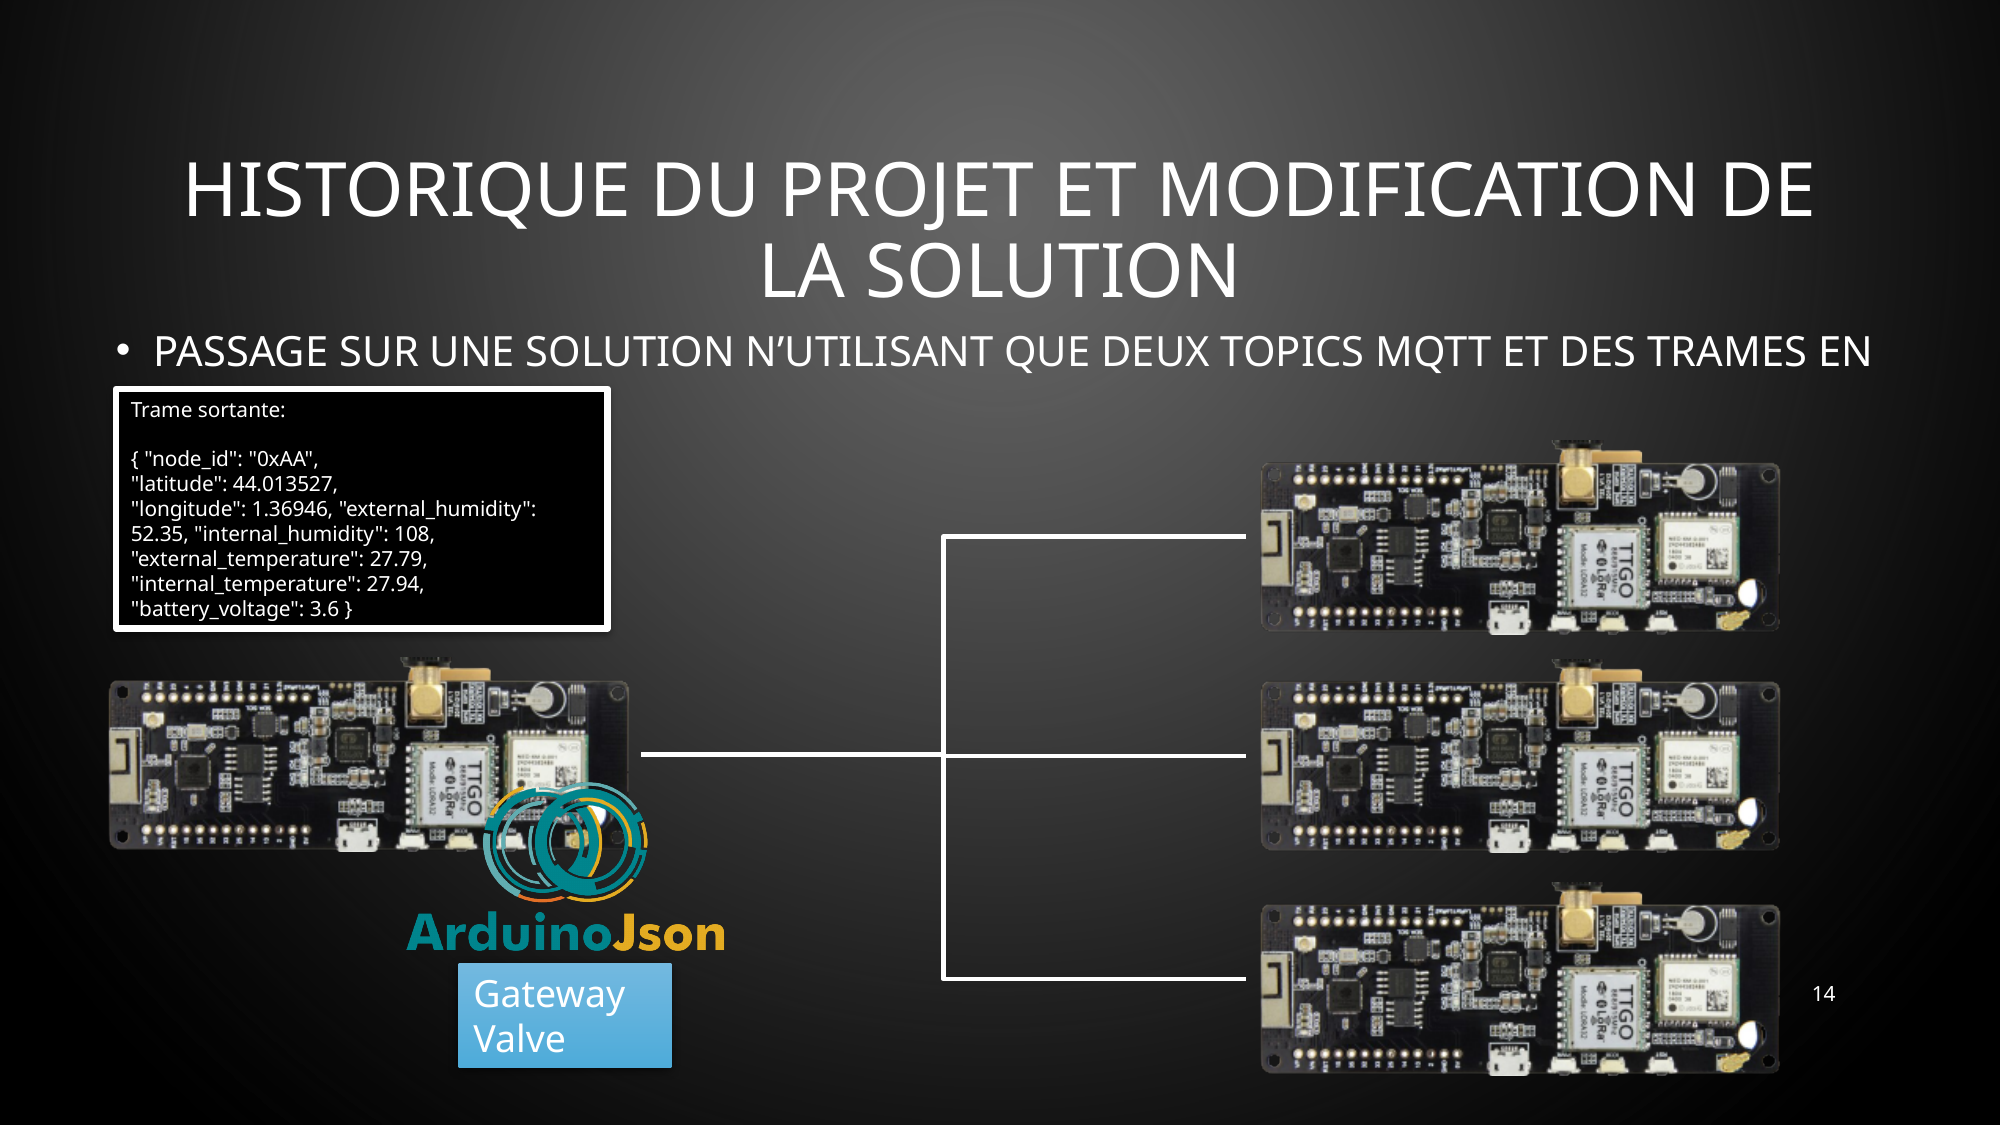

# Historique du projet et modification de la solution
Passage sur une solution n’utilisant que deux topics MQTT et des trames en json
Trame sortante:
{ "node_id": "0xAA",
"latitude": 44.013527,
"longitude": 1.36946, "external_humidity": 52.35, "internal_humidity": 108, "external_temperature": 27.79, "internal_temperature": 27.94, "battery_voltage": 3.6 }
Gateway
Valve
14